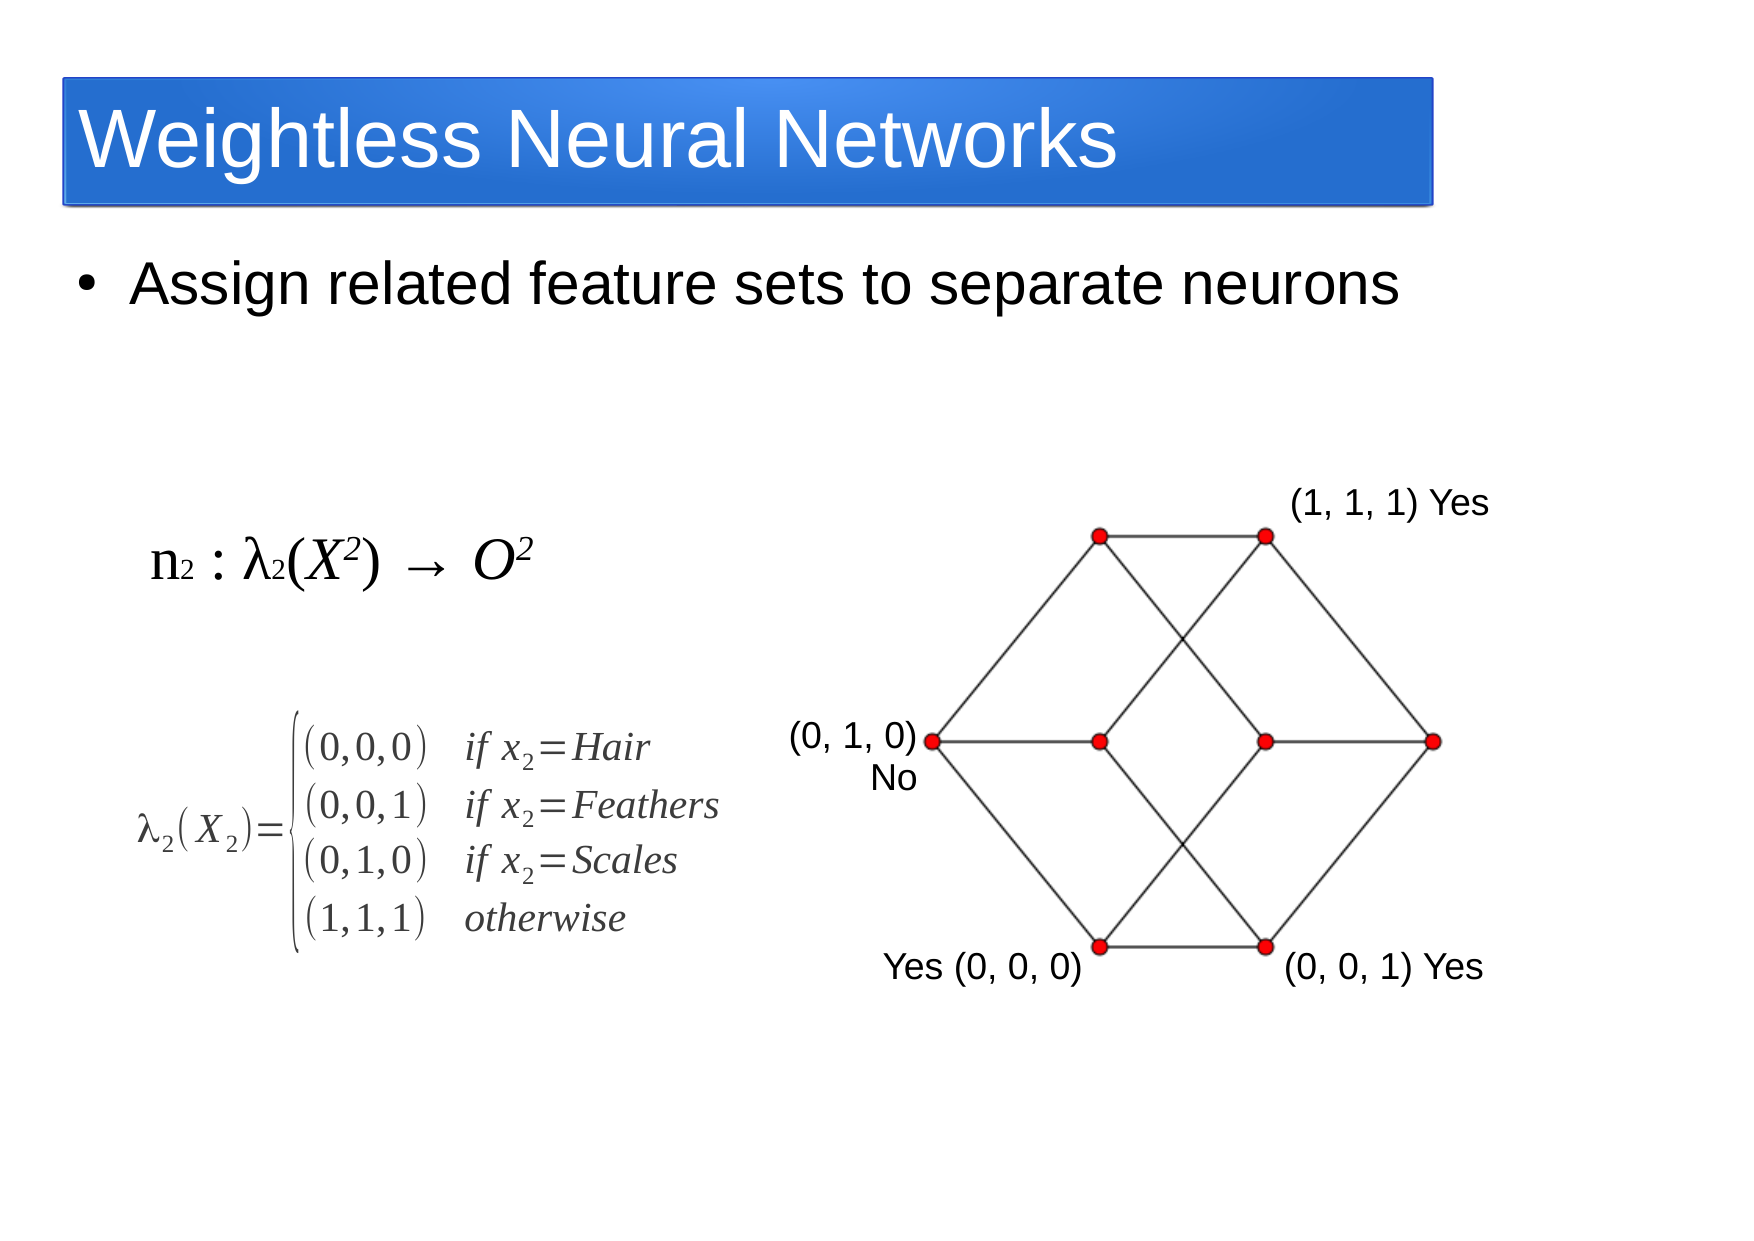

# Weightless Neural Networks
Assign related feature sets to separate neurons
(1, 1, 1) Yes
(0, 1, 0)
No
Yes (0, 0, 0)
(0, 0, 1) Yes
n2 : λ2(X2) → O2